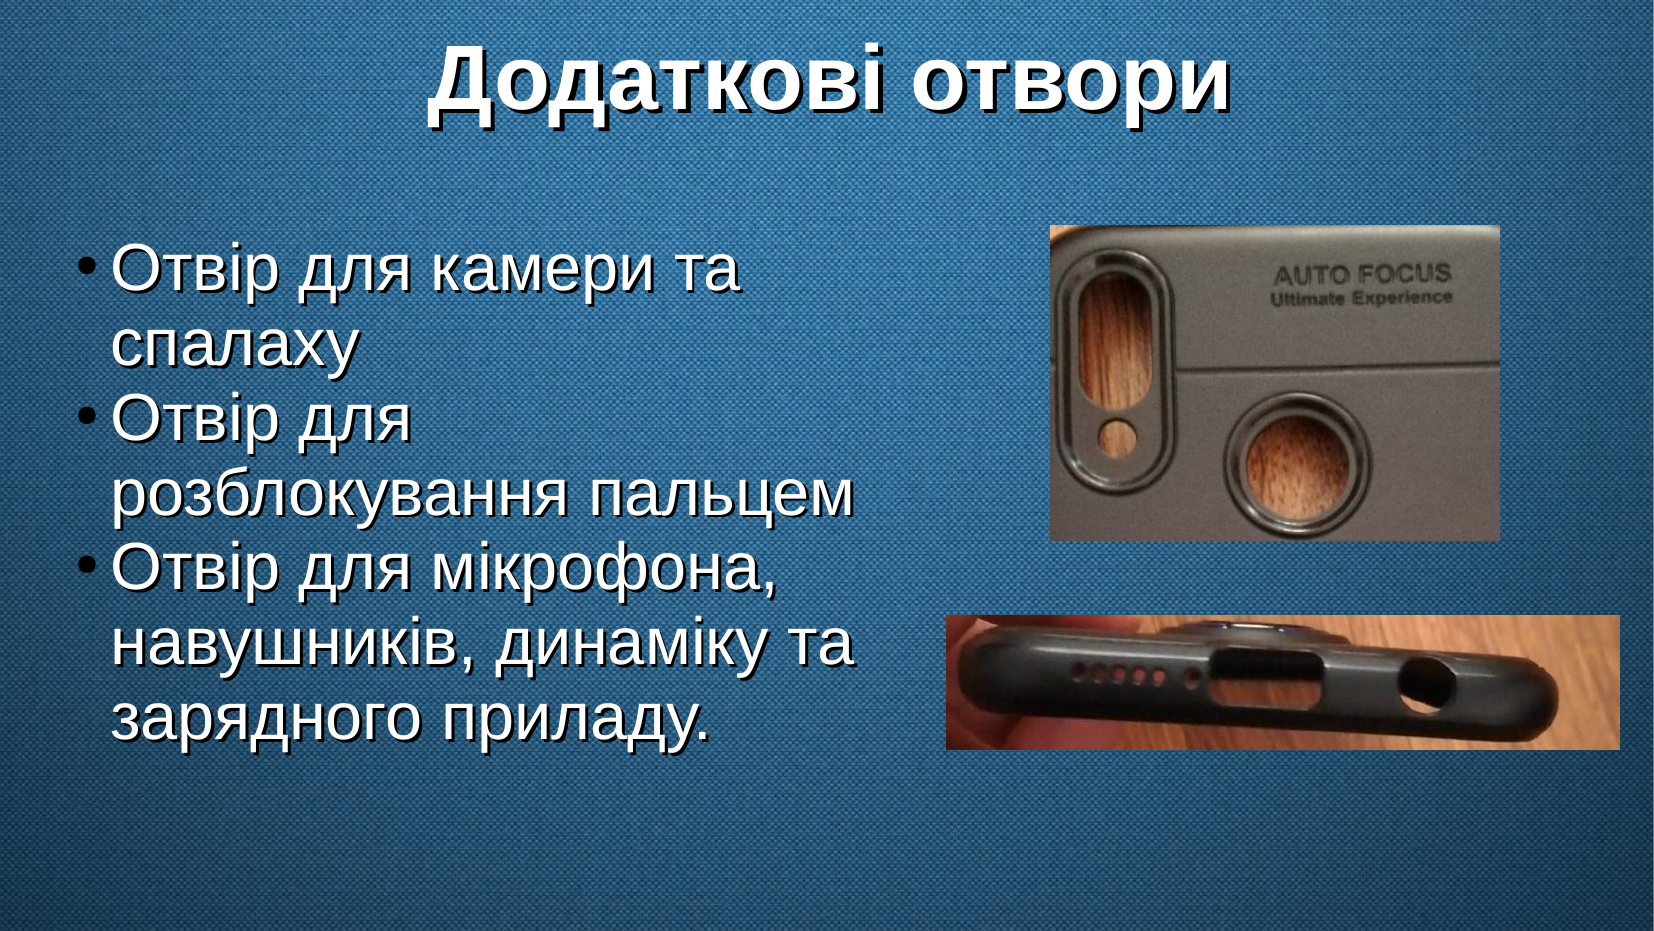

# Додаткові отвори
Отвір для камери та спалаху
Отвір для розблокування пальцем
Отвір для мікрофона, навушників, динаміку та зарядного приладу.